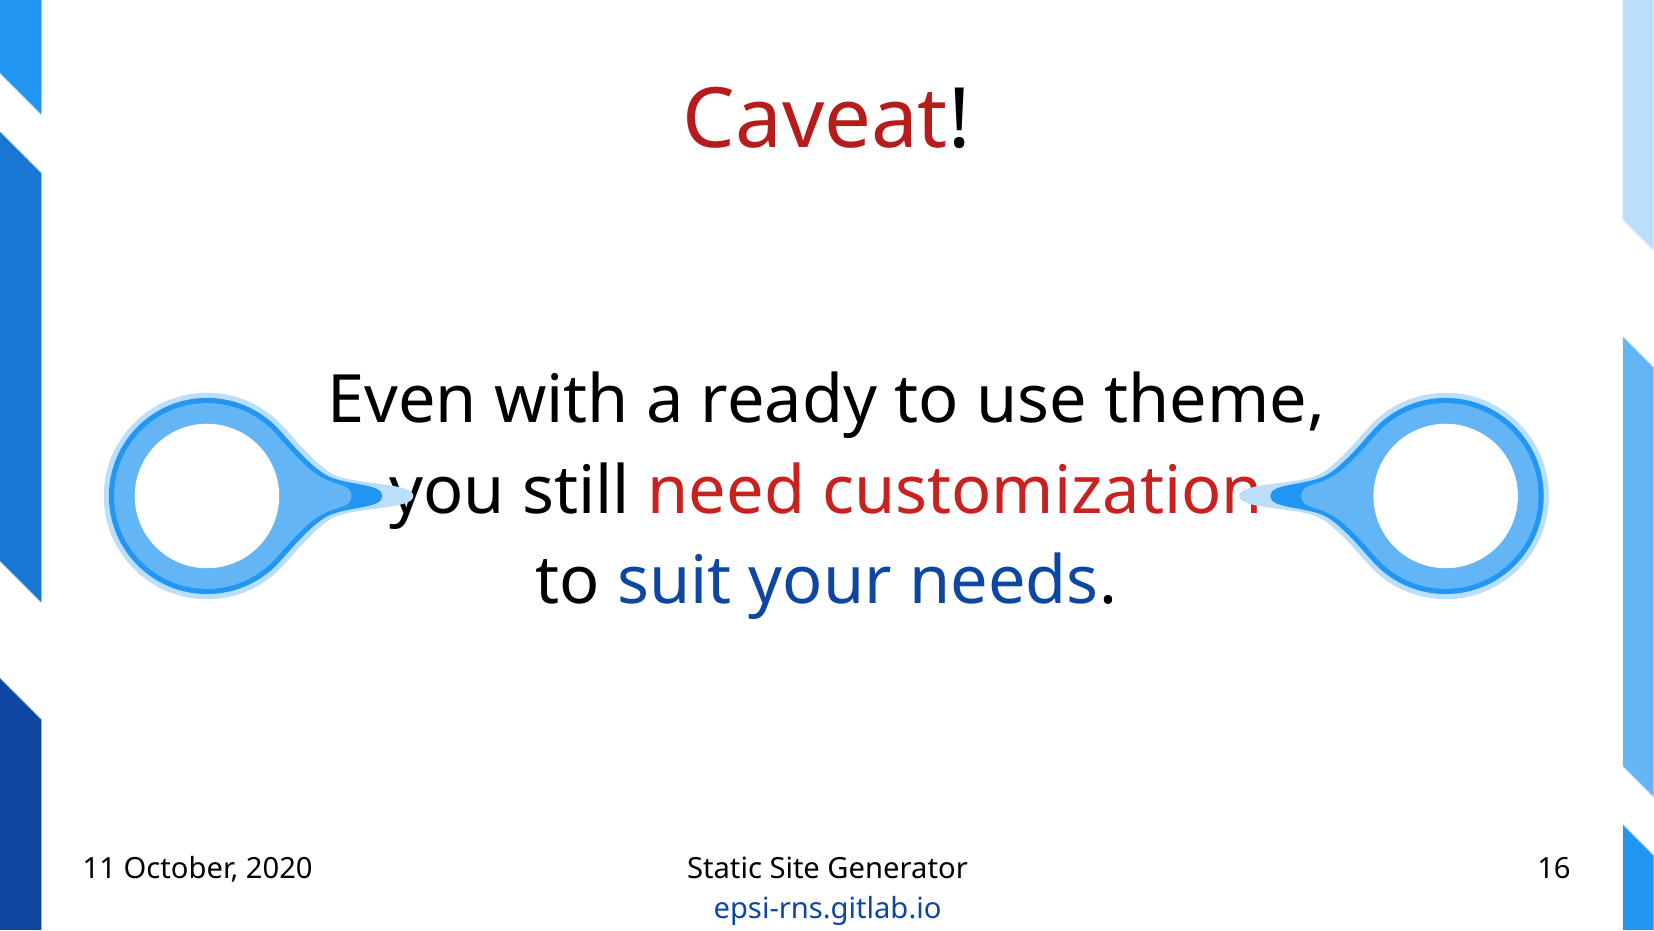

# Caveat!
Even with a ready to use theme,
you still need customization
to suit your needs.
11 October, 2020
Static Site Generator
16